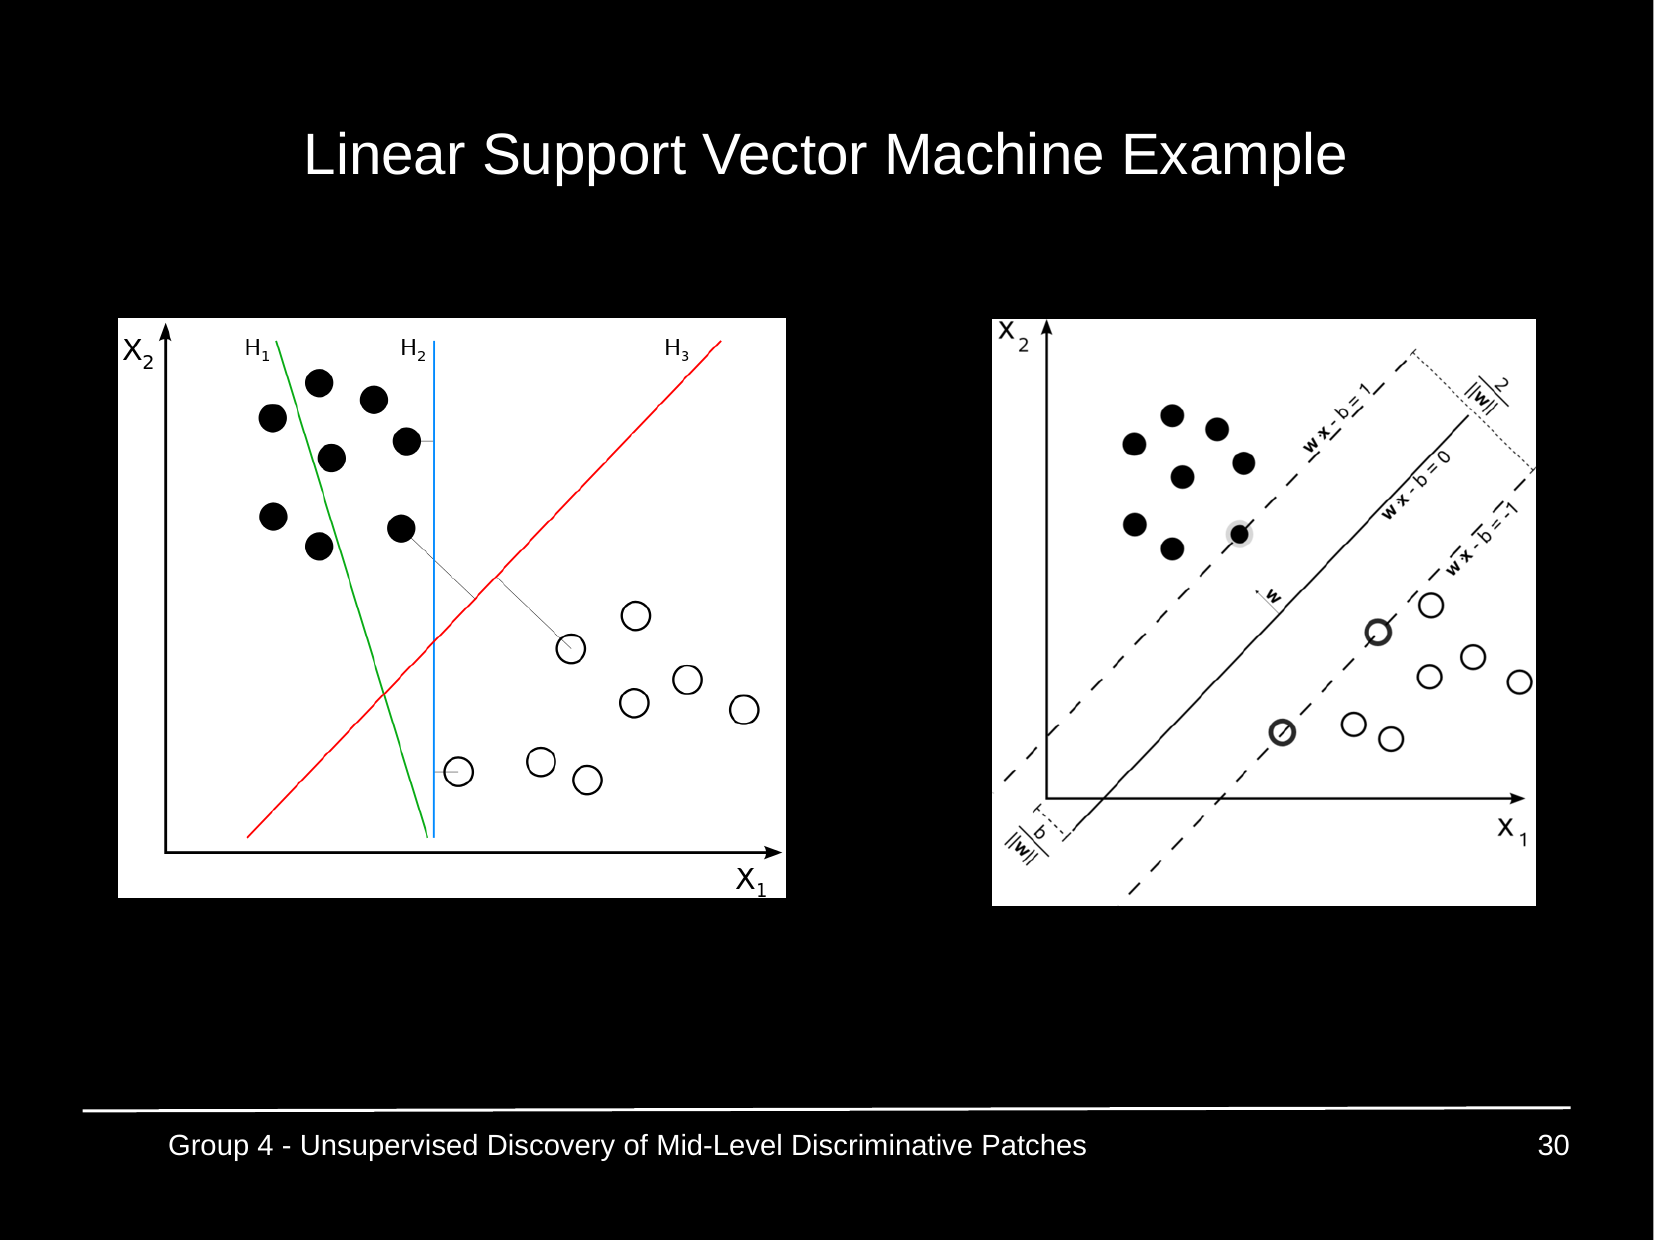

# Linear Support Vector Machine Example
30